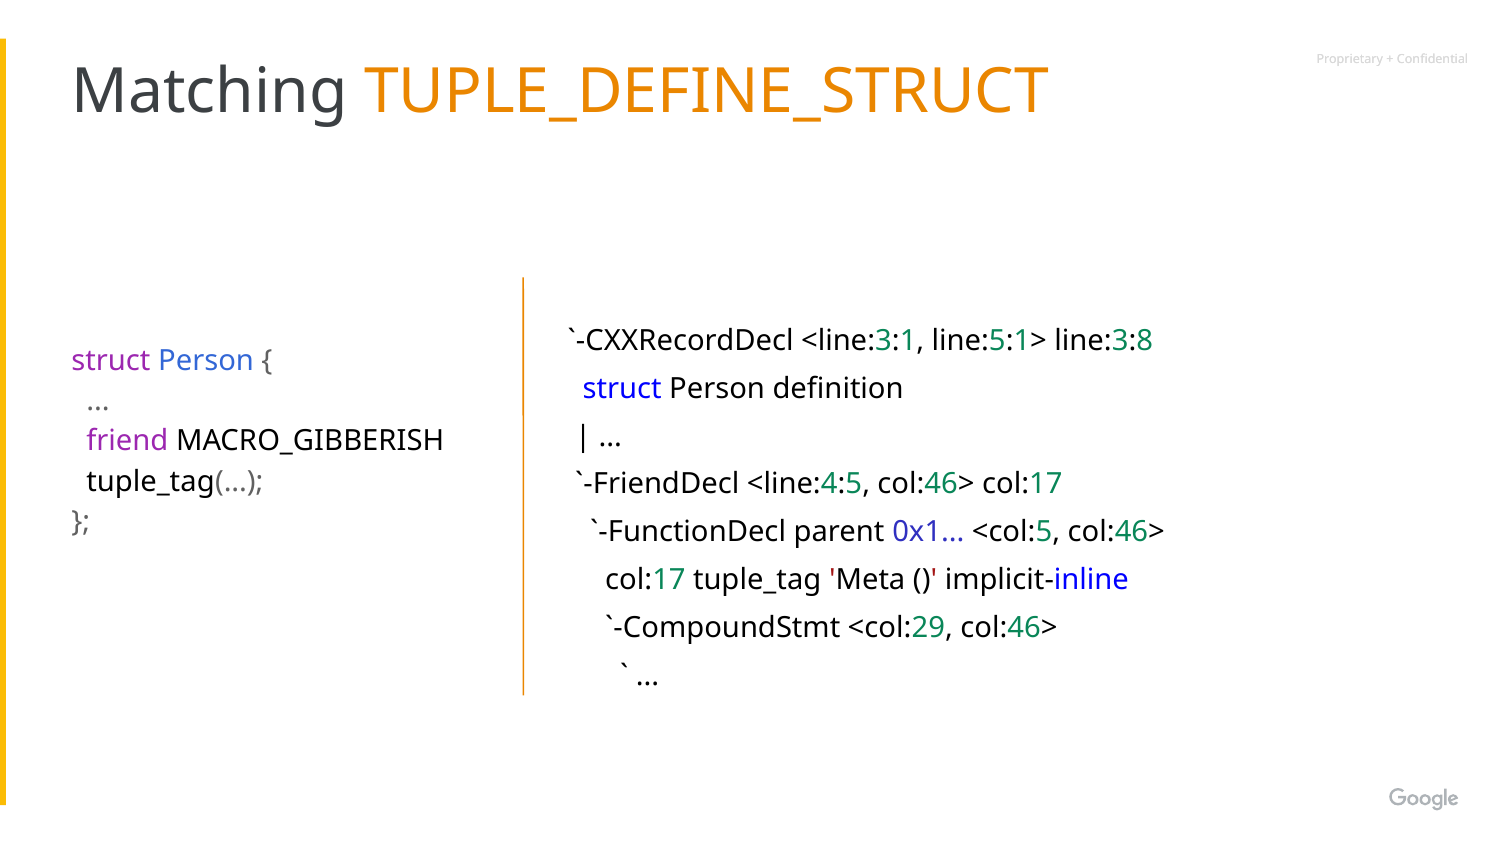

Matching TUPLE_DEFINE_STRUCT
`-CXXRecordDecl <line:3:1, line:5:1> line:3:8
 struct Person definition
 | ...
 `-FriendDecl <line:4:5, col:46> col:17
 `-FunctionDecl parent 0x1... <col:5, col:46>
 col:17 tuple_tag 'Meta ()' implicit-inline
 `-CompoundStmt <col:29, col:46>
 ` ...
# struct Person {
 ...
 friend MACRO_GIBBERISH
 tuple_tag(...);
};